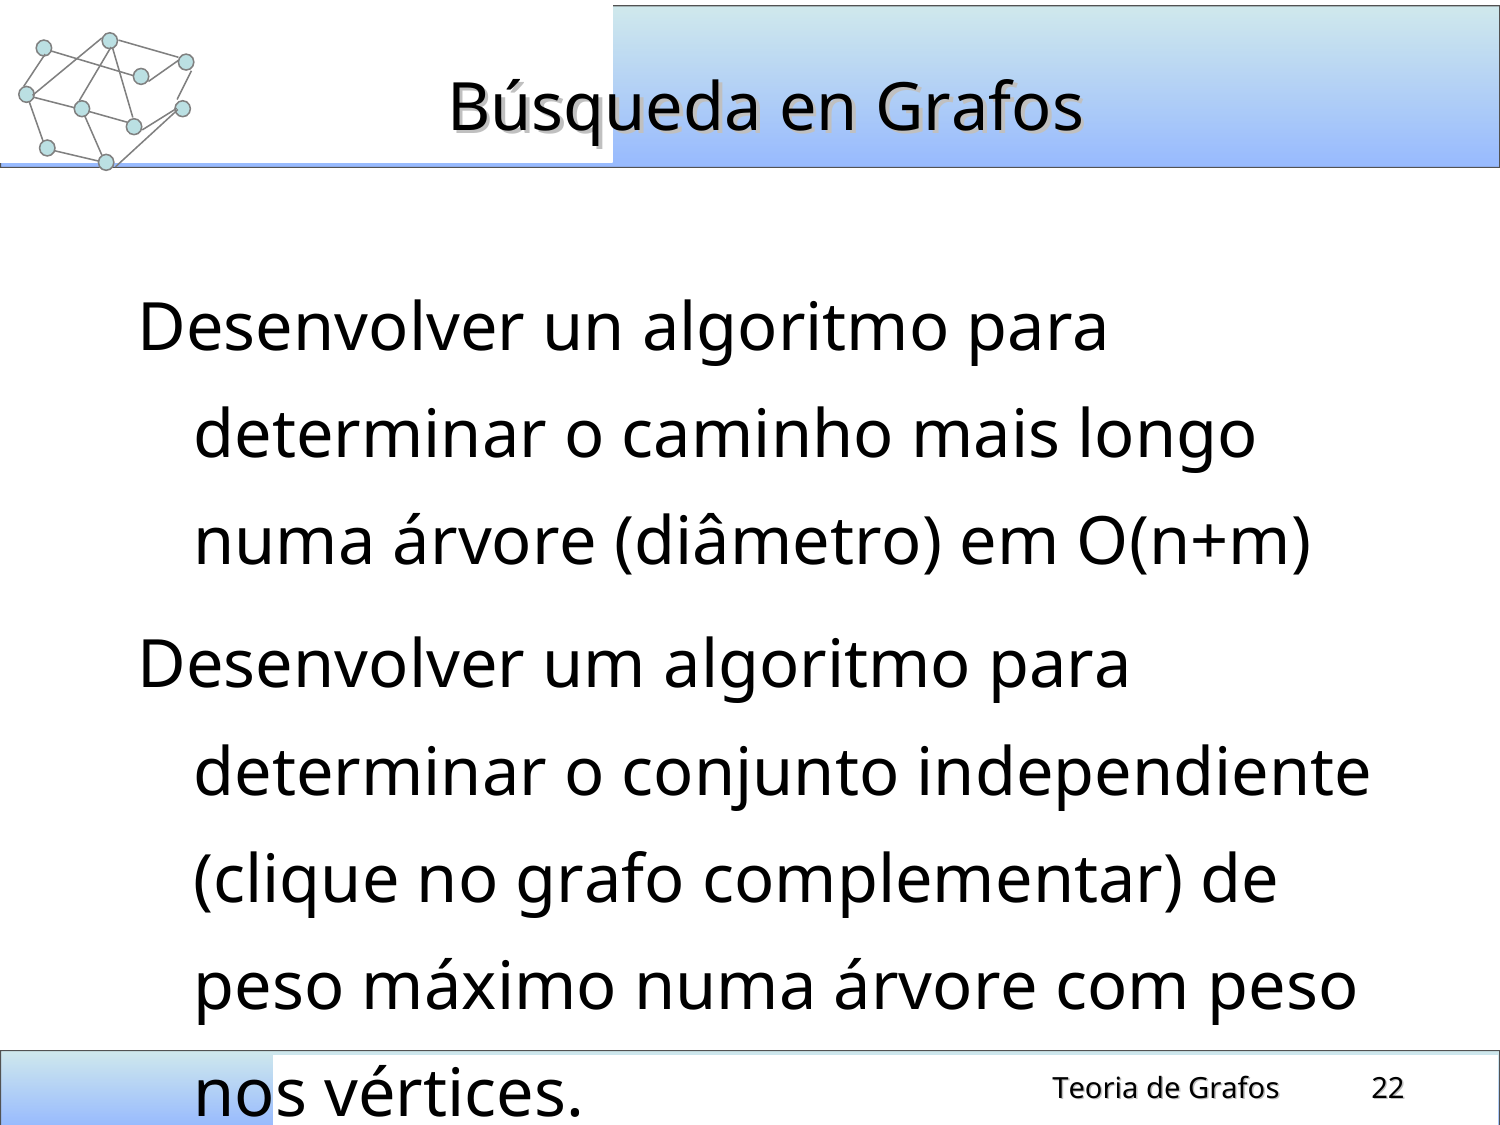

# Búsqueda en Grafos
Desenvolver un algoritmo para determinar o caminho mais longo numa árvore (diâmetro) em O(n+m)
Desenvolver um algoritmo para determinar o conjunto independiente (clique no grafo complementar) de peso máximo numa árvore com peso nos vértices.
22